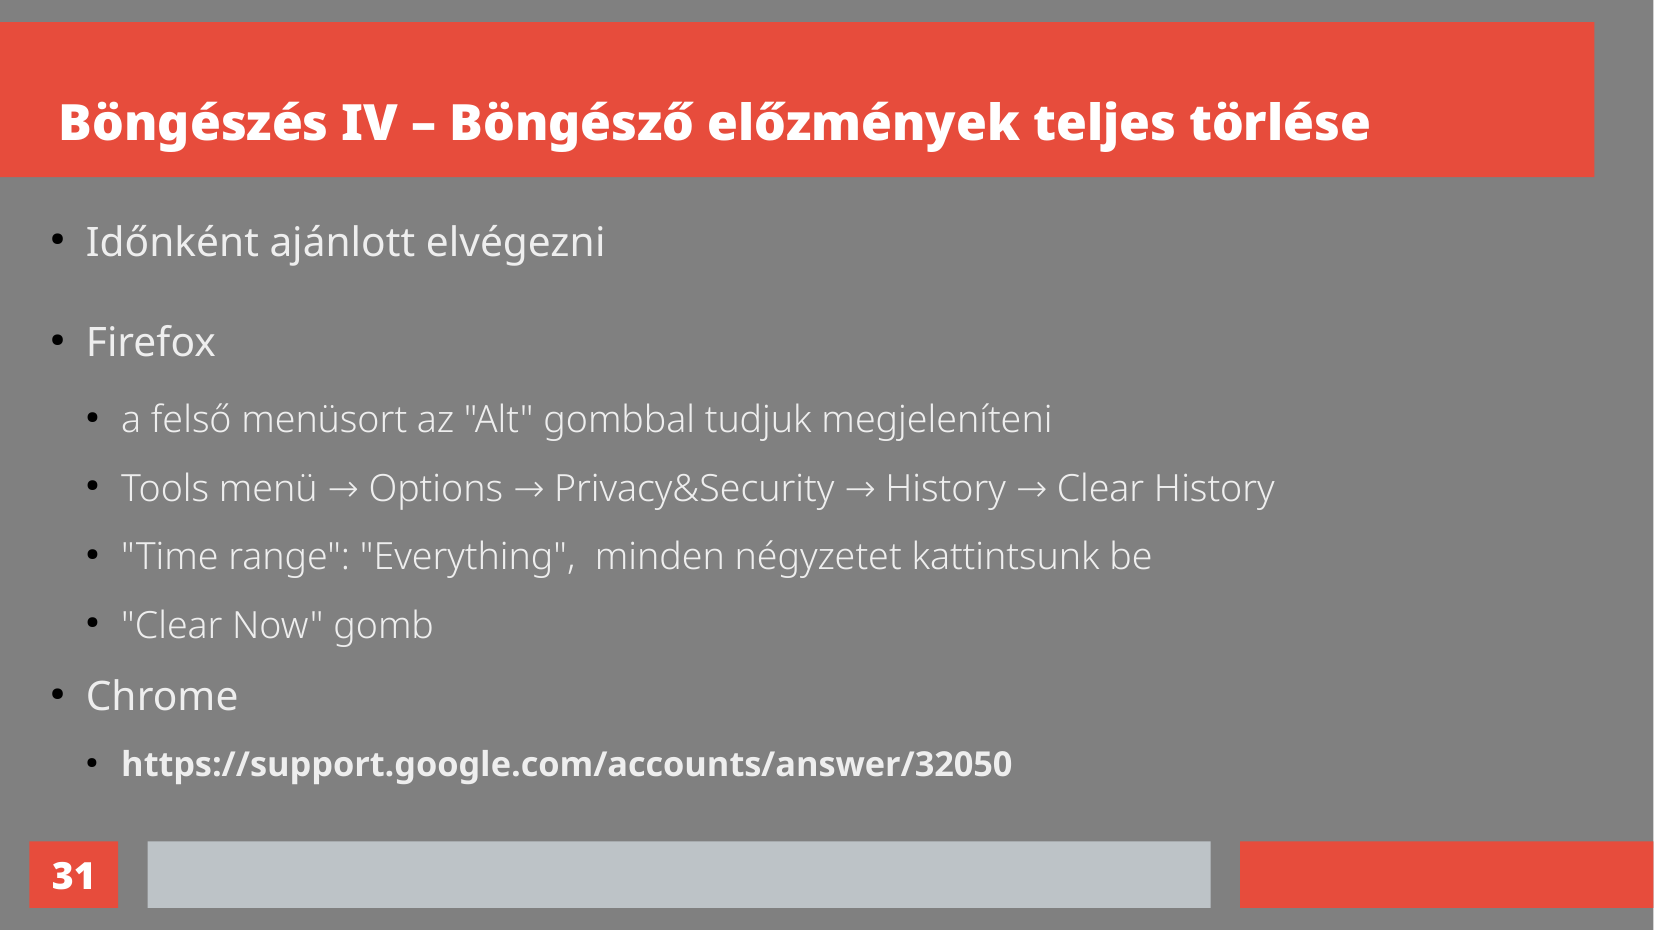

# Böngészés IV – Böngésző előzmények teljes törlése
Időnként ajánlott elvégezni
Firefox
a felső menüsort az "Alt" gombbal tudjuk megjeleníteni
Tools menü → Options → Privacy&Security → History → Clear History
"Time range": "Everything", minden négyzetet kattintsunk be
"Clear Now" gomb
Chrome
https://support.google.com/accounts/answer/32050
31